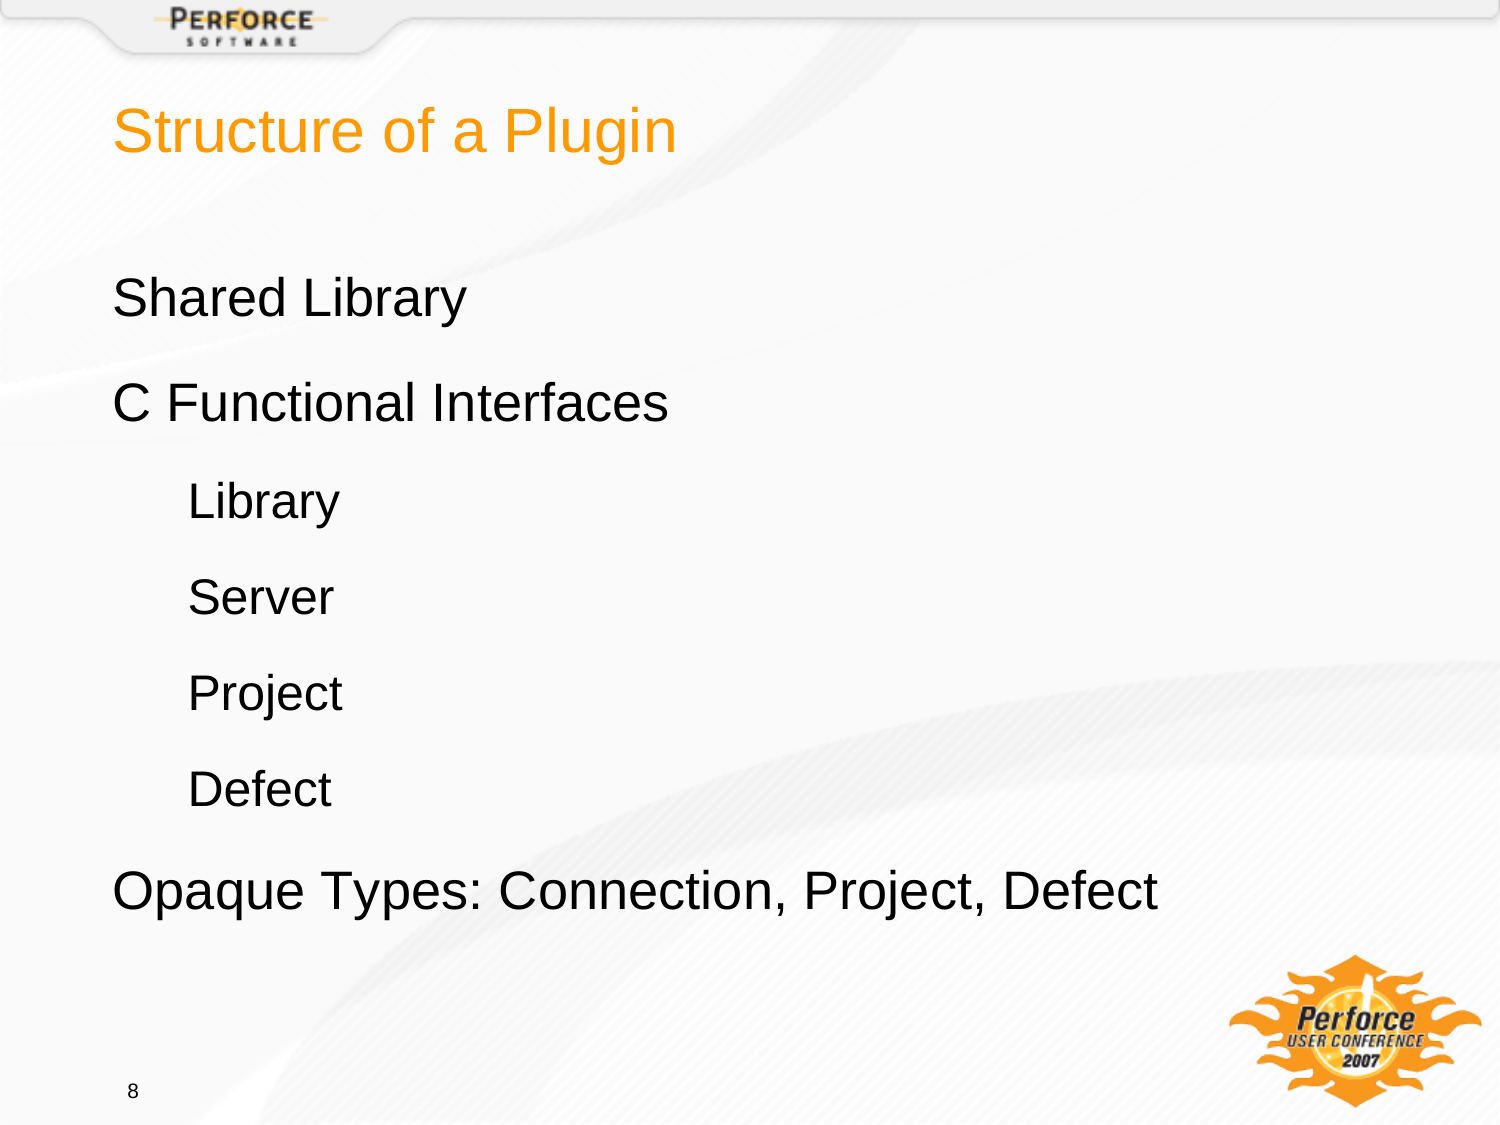

# Structure of a Plugin
Shared Library
C Functional Interfaces
Library
Server
Project
Defect
Opaque Types: Connection, Project, Defect